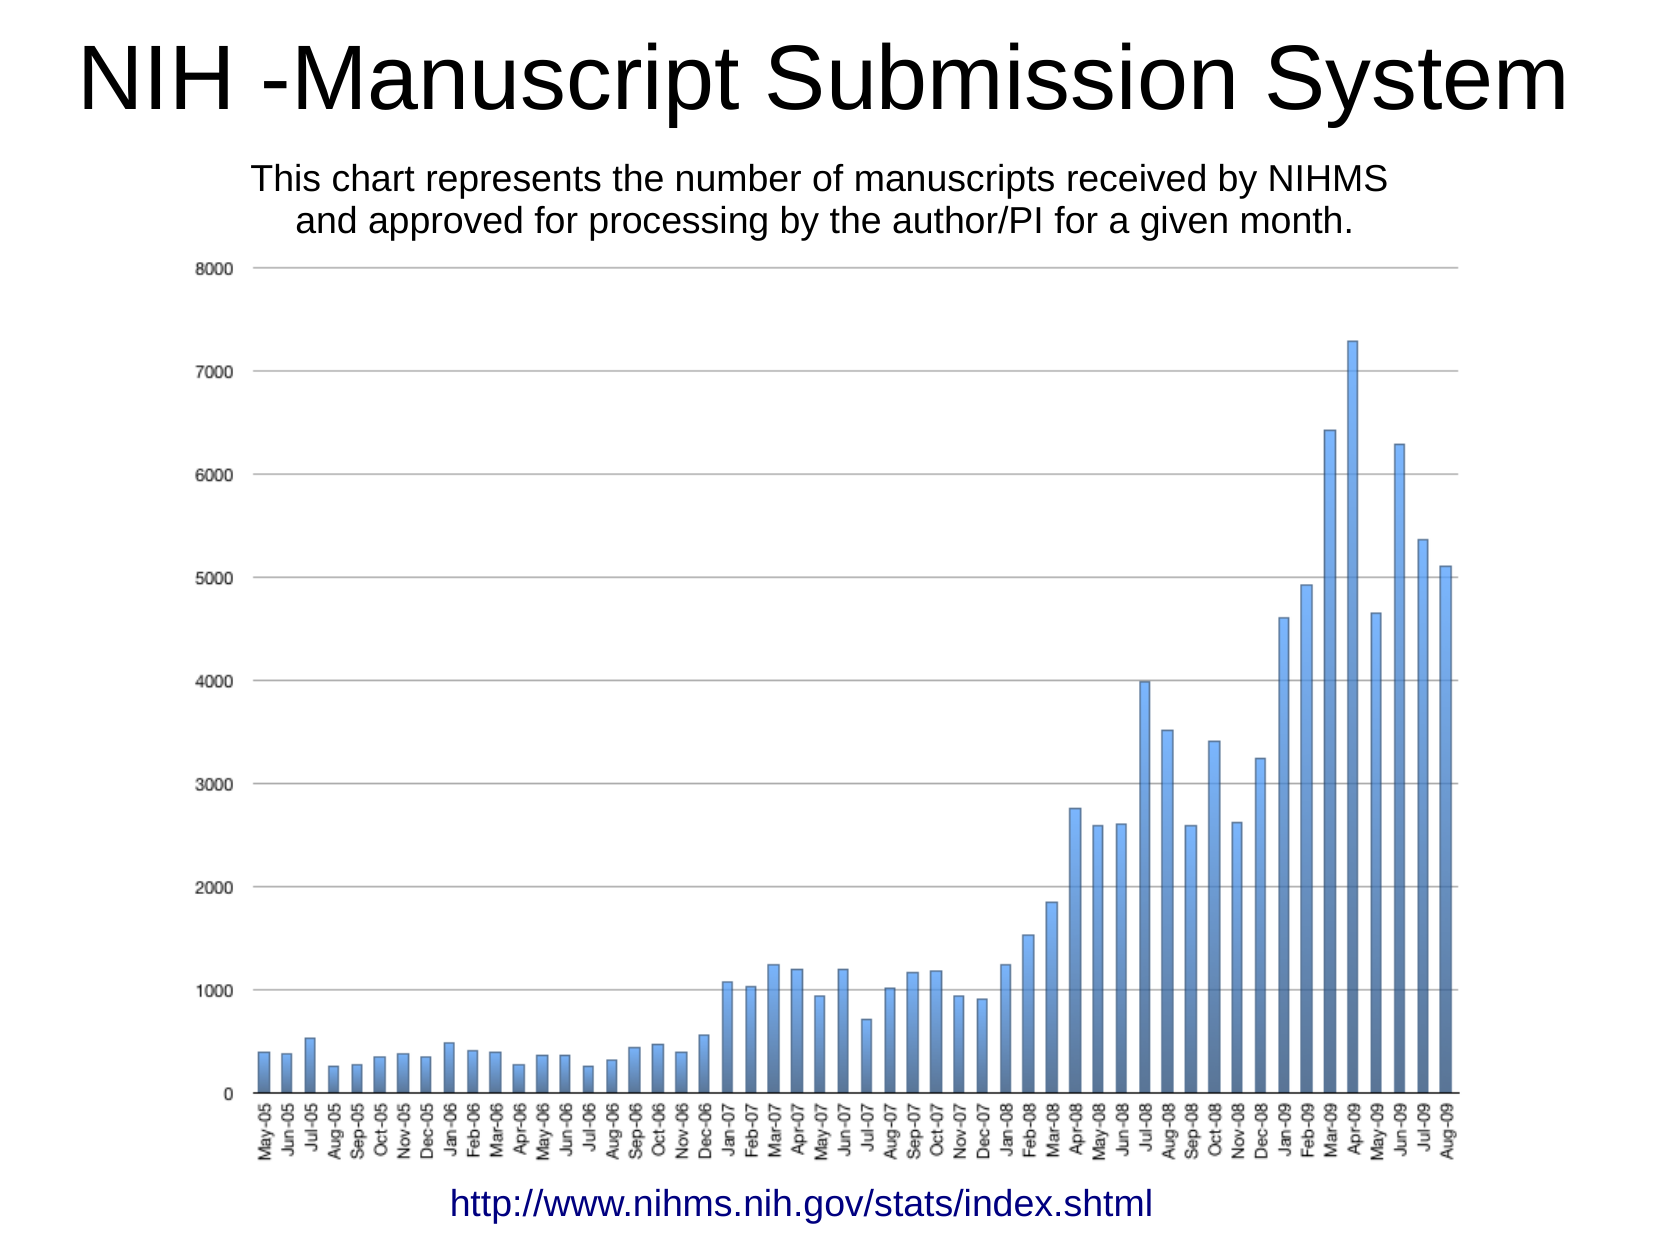

# NIH -Manuscript Submission System
This chart represents the number of manuscripts received by NIHMS
and approved for processing by the author/PI for a given month.
http://www.nihms.nih.gov/stats/index.shtml